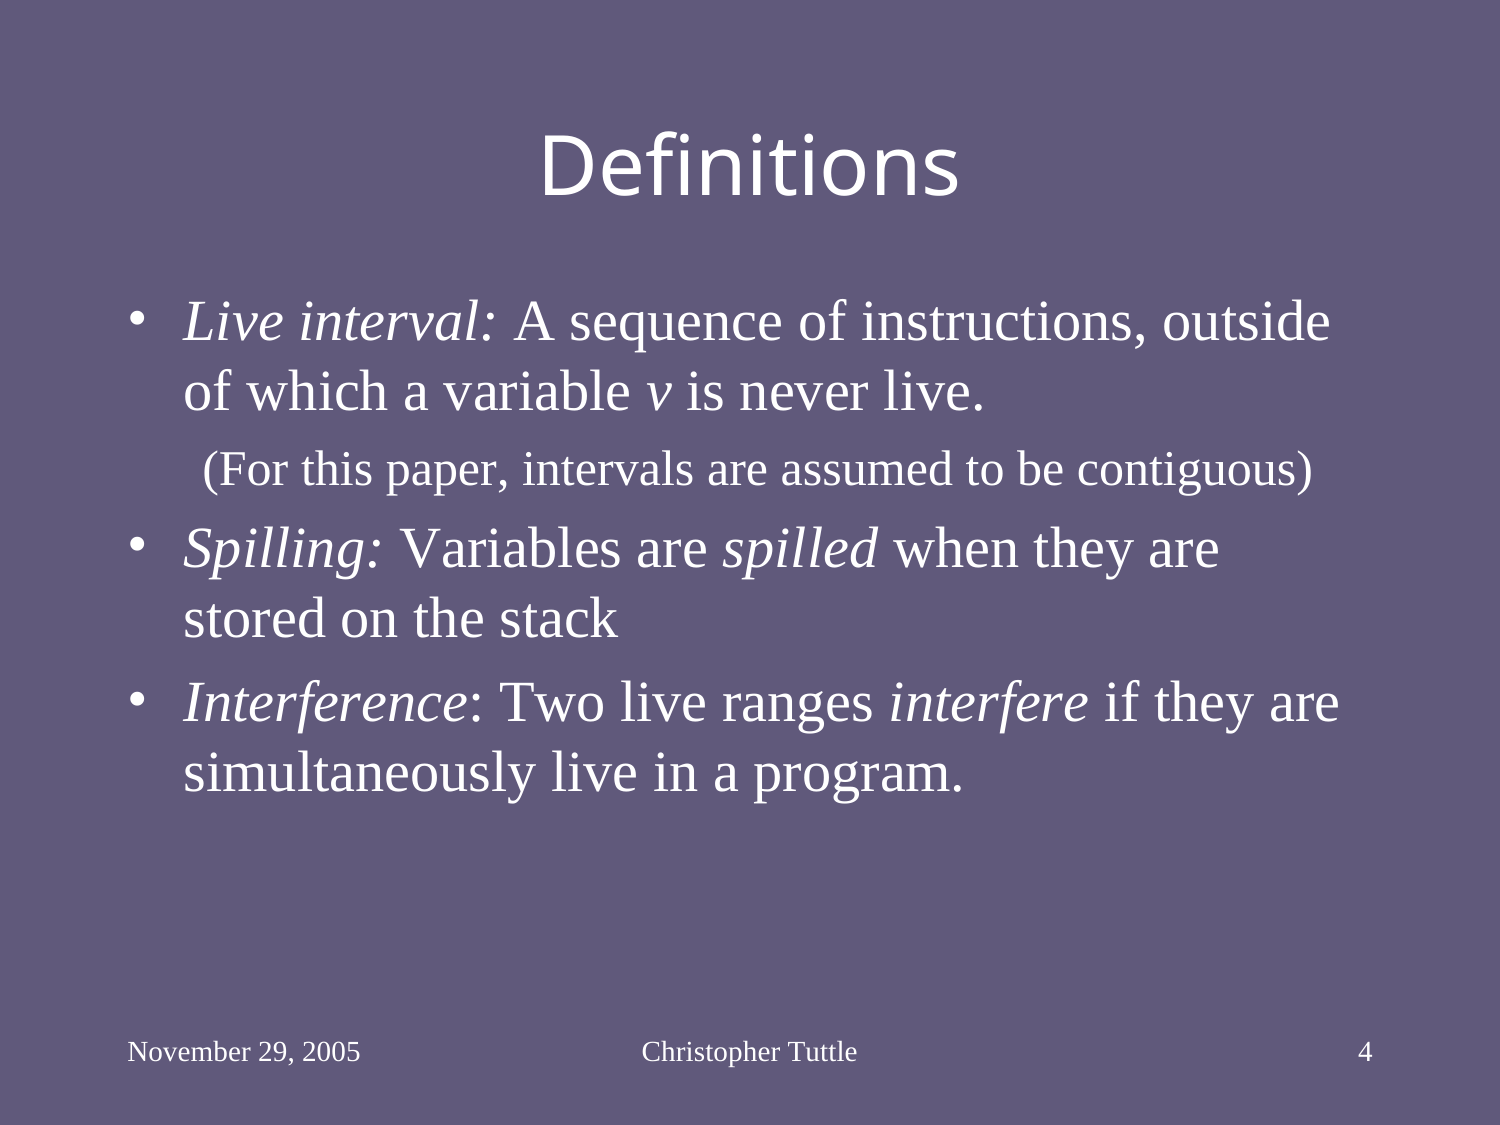

# Definitions
Live interval: A sequence of instructions, outside of which a variable v is never live.
(For this paper, intervals are assumed to be contiguous)
Spilling: Variables are spilled when they are stored on the stack
Interference: Two live ranges interfere if they are simultaneously live in a program.
November 29, 2005
Christopher Tuttle
4